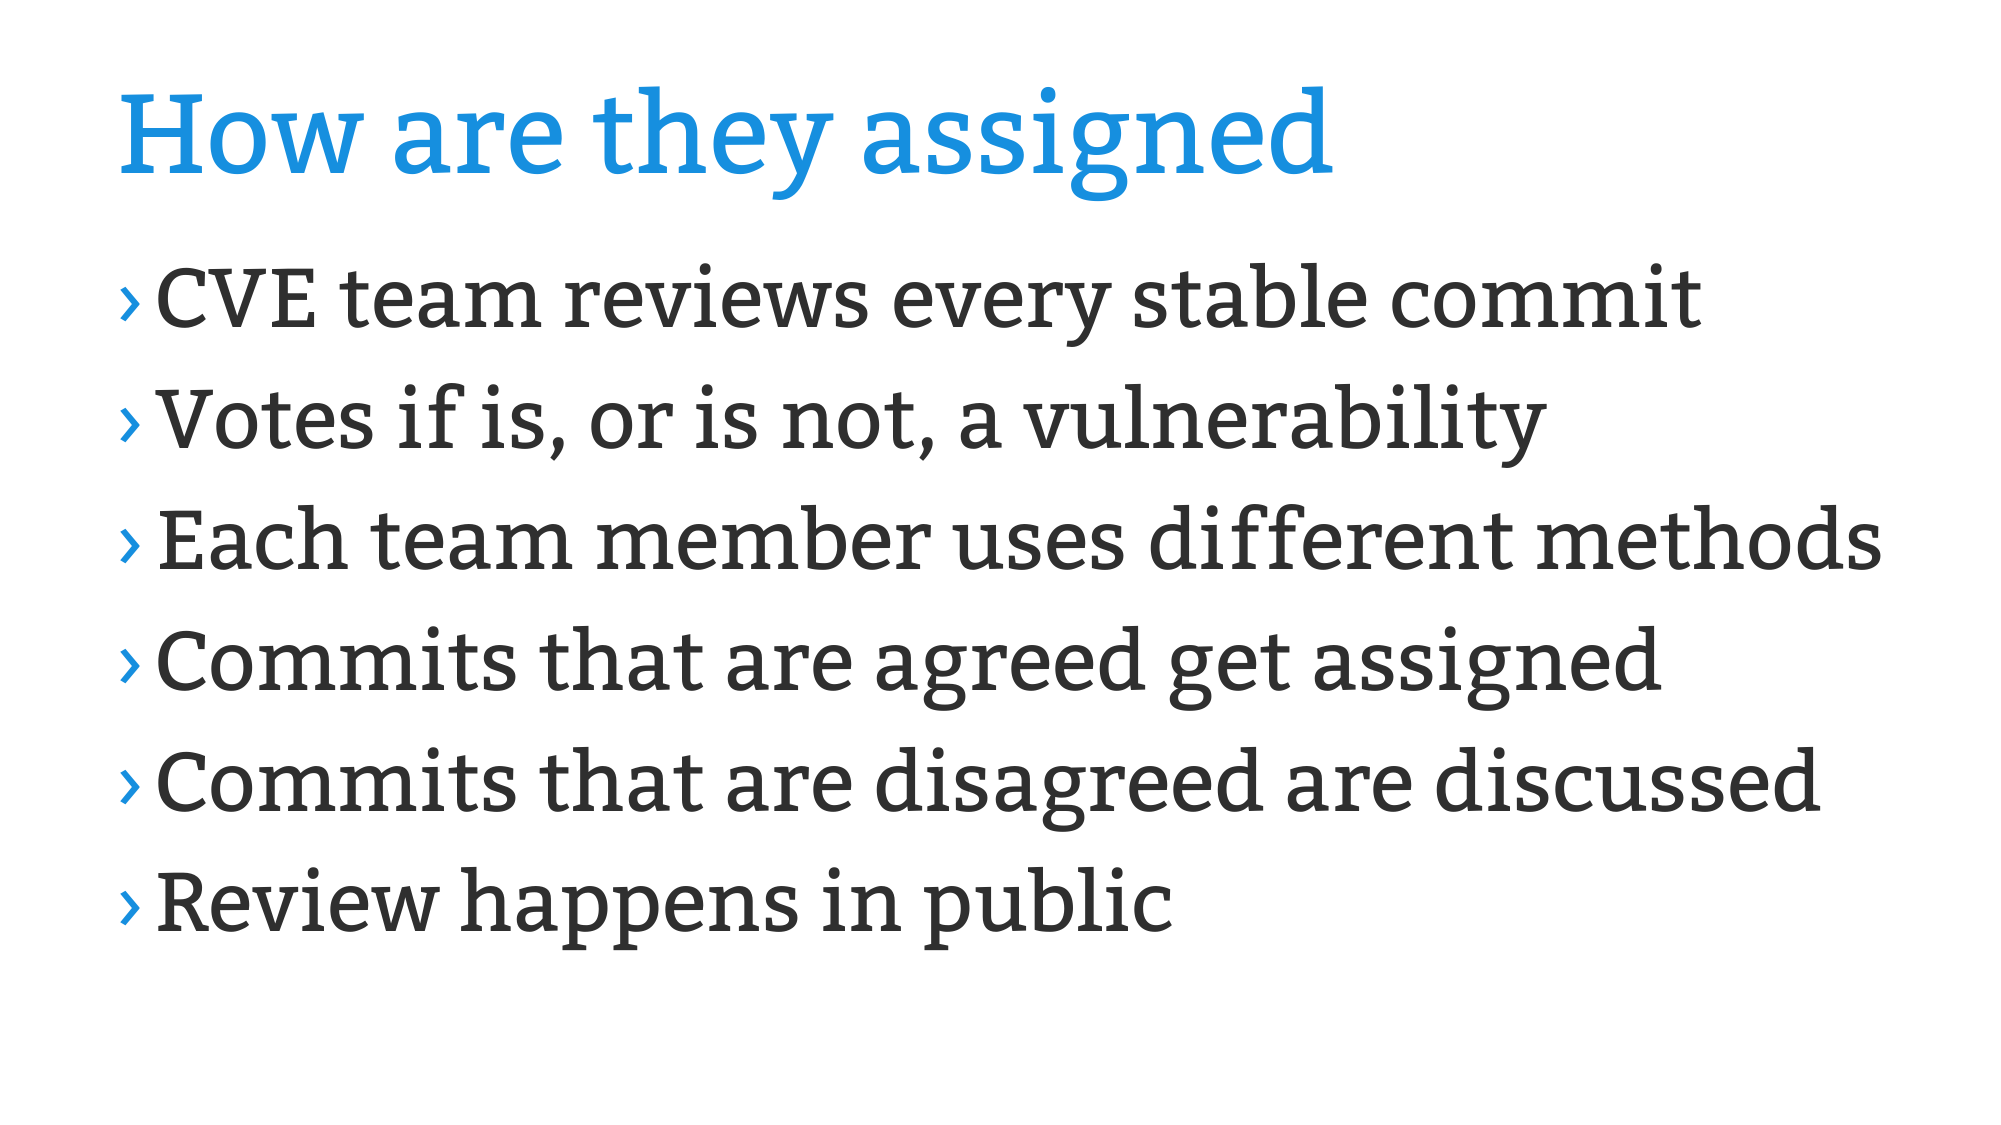

# How are they assigned
CVE team reviews every stable commit
Votes if is, or is not, a vulnerability
Each team member uses different methods
Commits that are agreed get assigned
Commits that are disagreed are discussed
Review happens in public